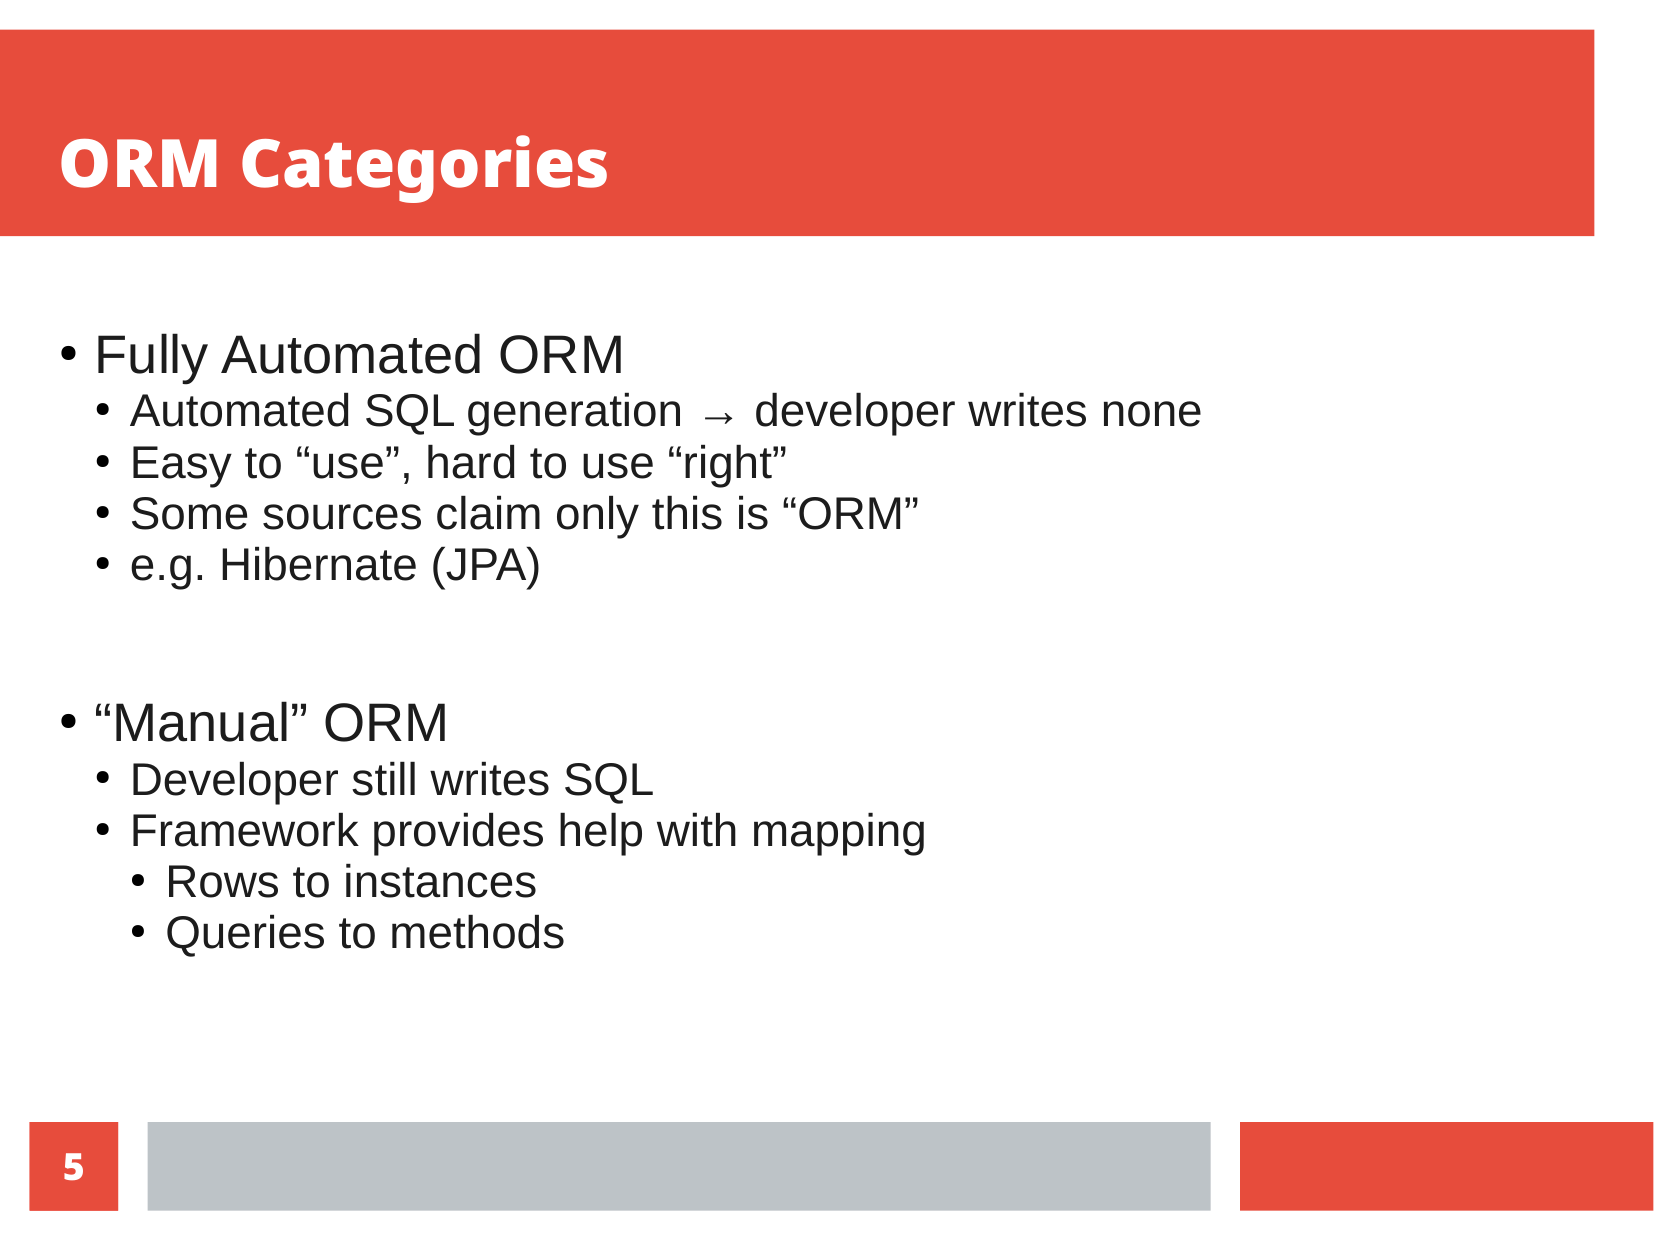

# ORM Categories
Fully Automated ORM
Automated SQL generation → developer writes none
Easy to “use”, hard to use “right”
Some sources claim only this is “ORM”
e.g. Hibernate (JPA)
“Manual” ORM
Developer still writes SQL
Framework provides help with mapping
Rows to instances
Queries to methods
5